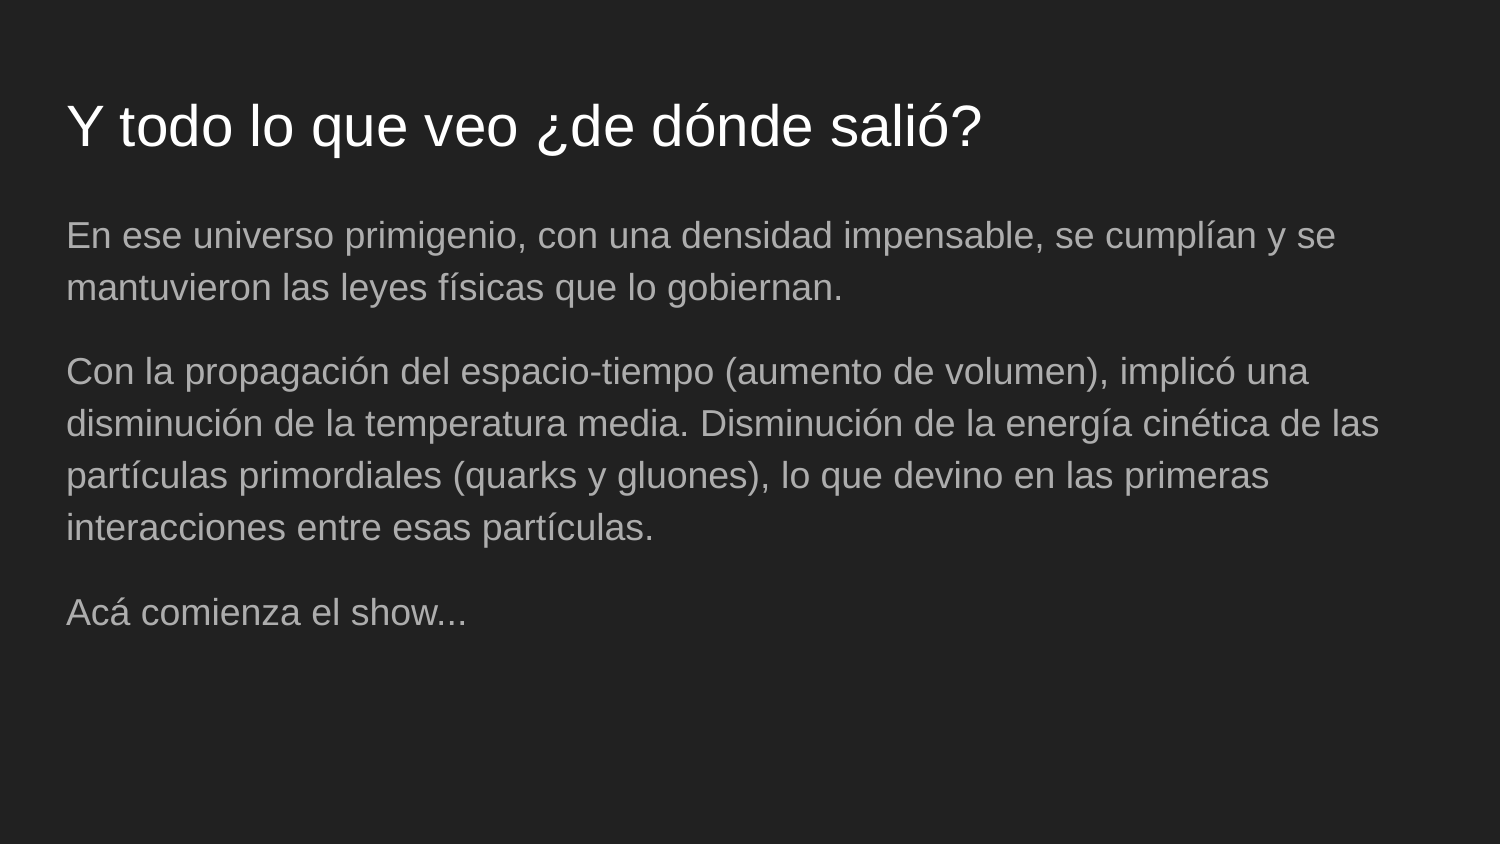

# Y todo lo que veo ¿de dónde salió?
En ese universo primigenio, con una densidad impensable, se cumplían y se mantuvieron las leyes físicas que lo gobiernan.
Con la propagación del espacio-tiempo (aumento de volumen), implicó una disminución de la temperatura media. Disminución de la energía cinética de las partículas primordiales (quarks y gluones), lo que devino en las primeras interacciones entre esas partículas.
Acá comienza el show...